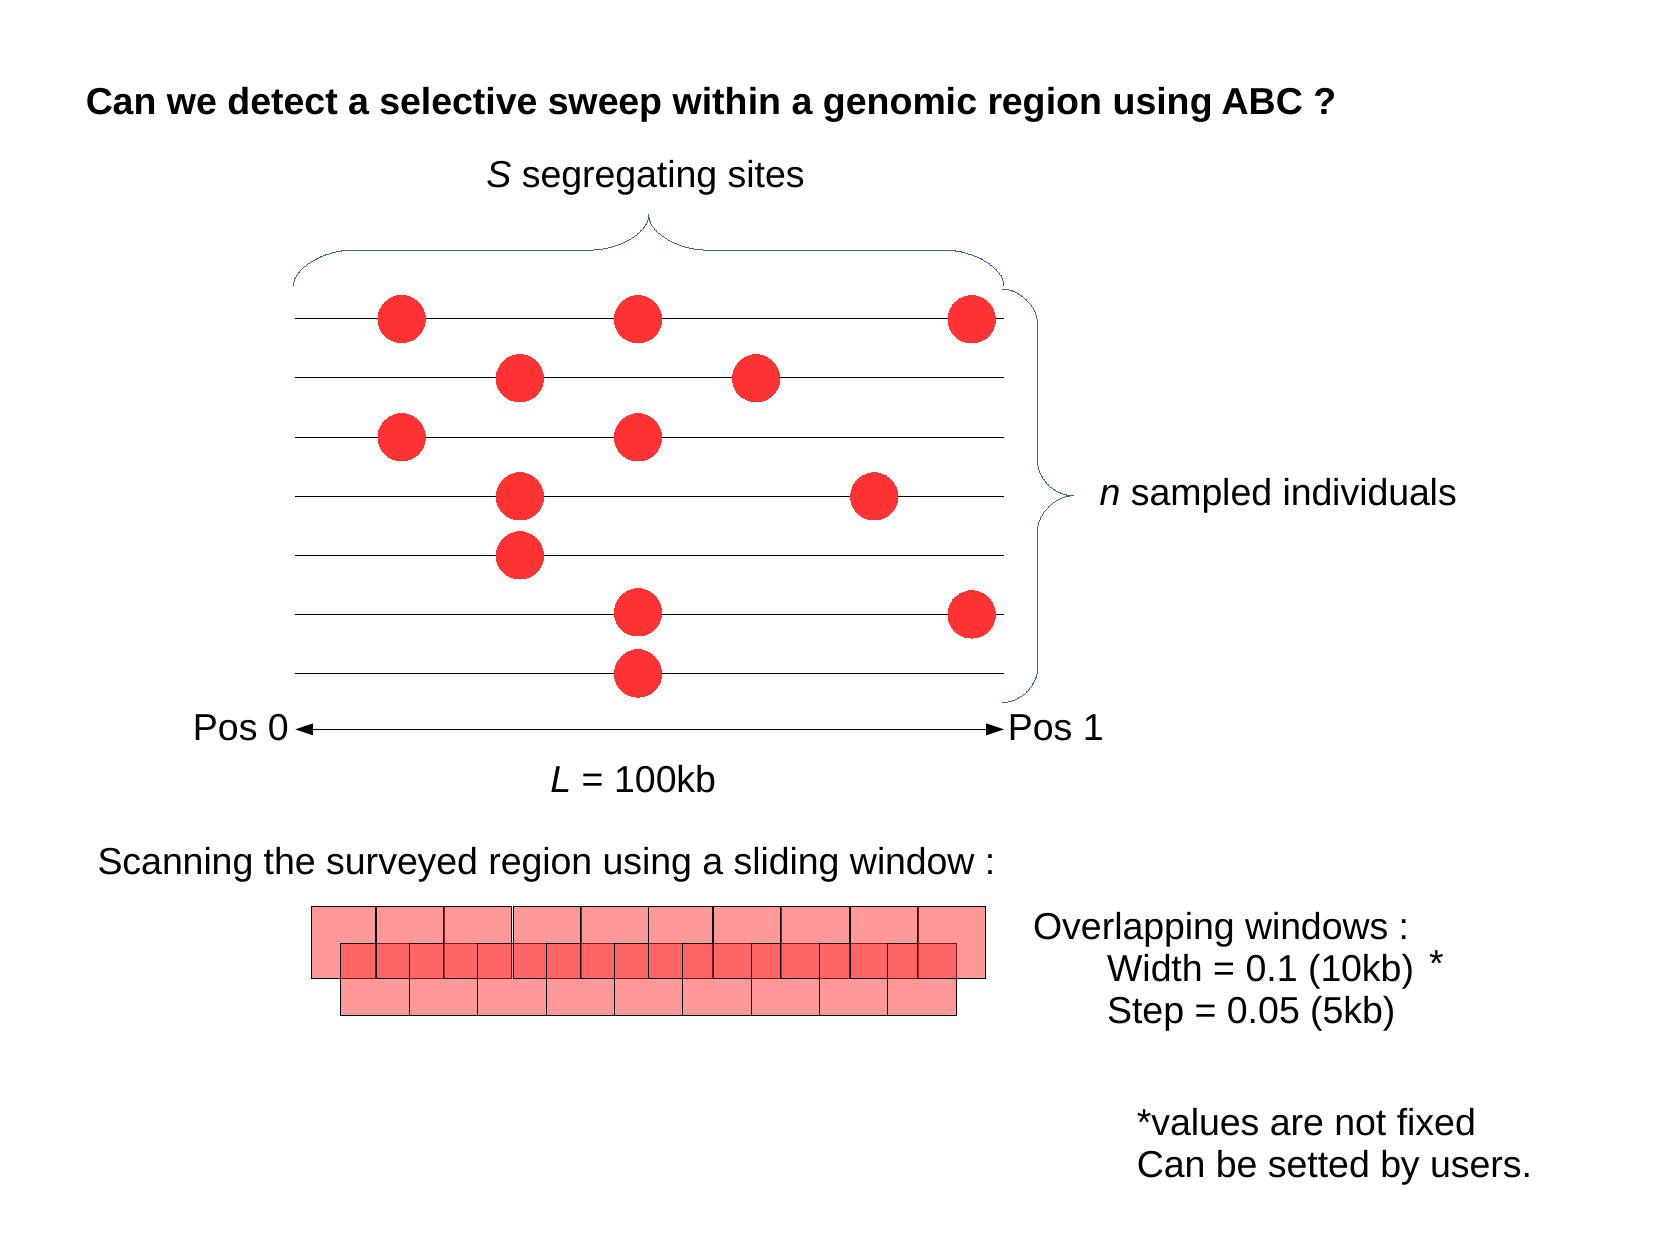

Can we detect a selective sweep within a genomic region using ABC ?
S segregating sites
n sampled individuals
Pos 0
Pos 1
L = 100kb
Scanning the surveyed region using a sliding window :
Overlapping windows :
	Width = 0.1 (10kb)
	Step = 0.05 (5kb)
*
*values are not fixed
Can be setted by users.